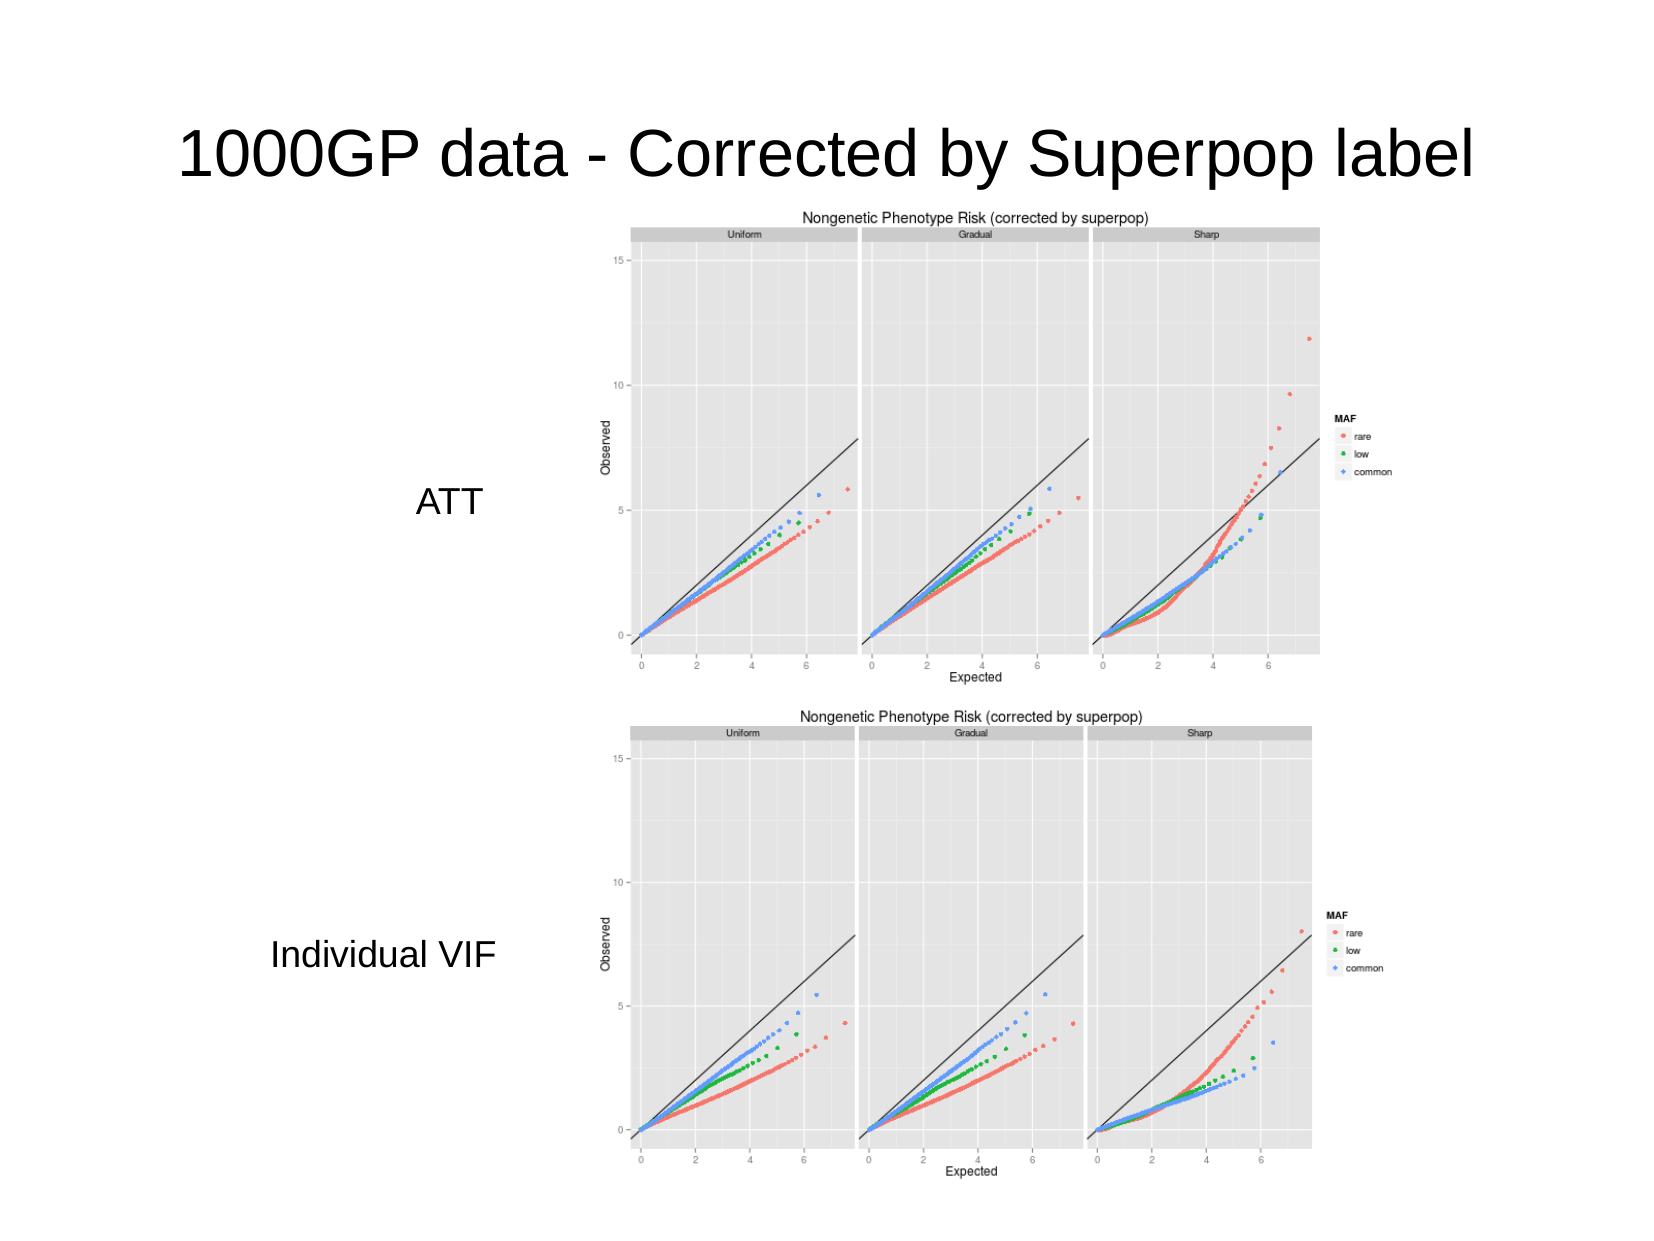

# 1000GP data - Corrected by Superpop label
ATT
Individual VIF